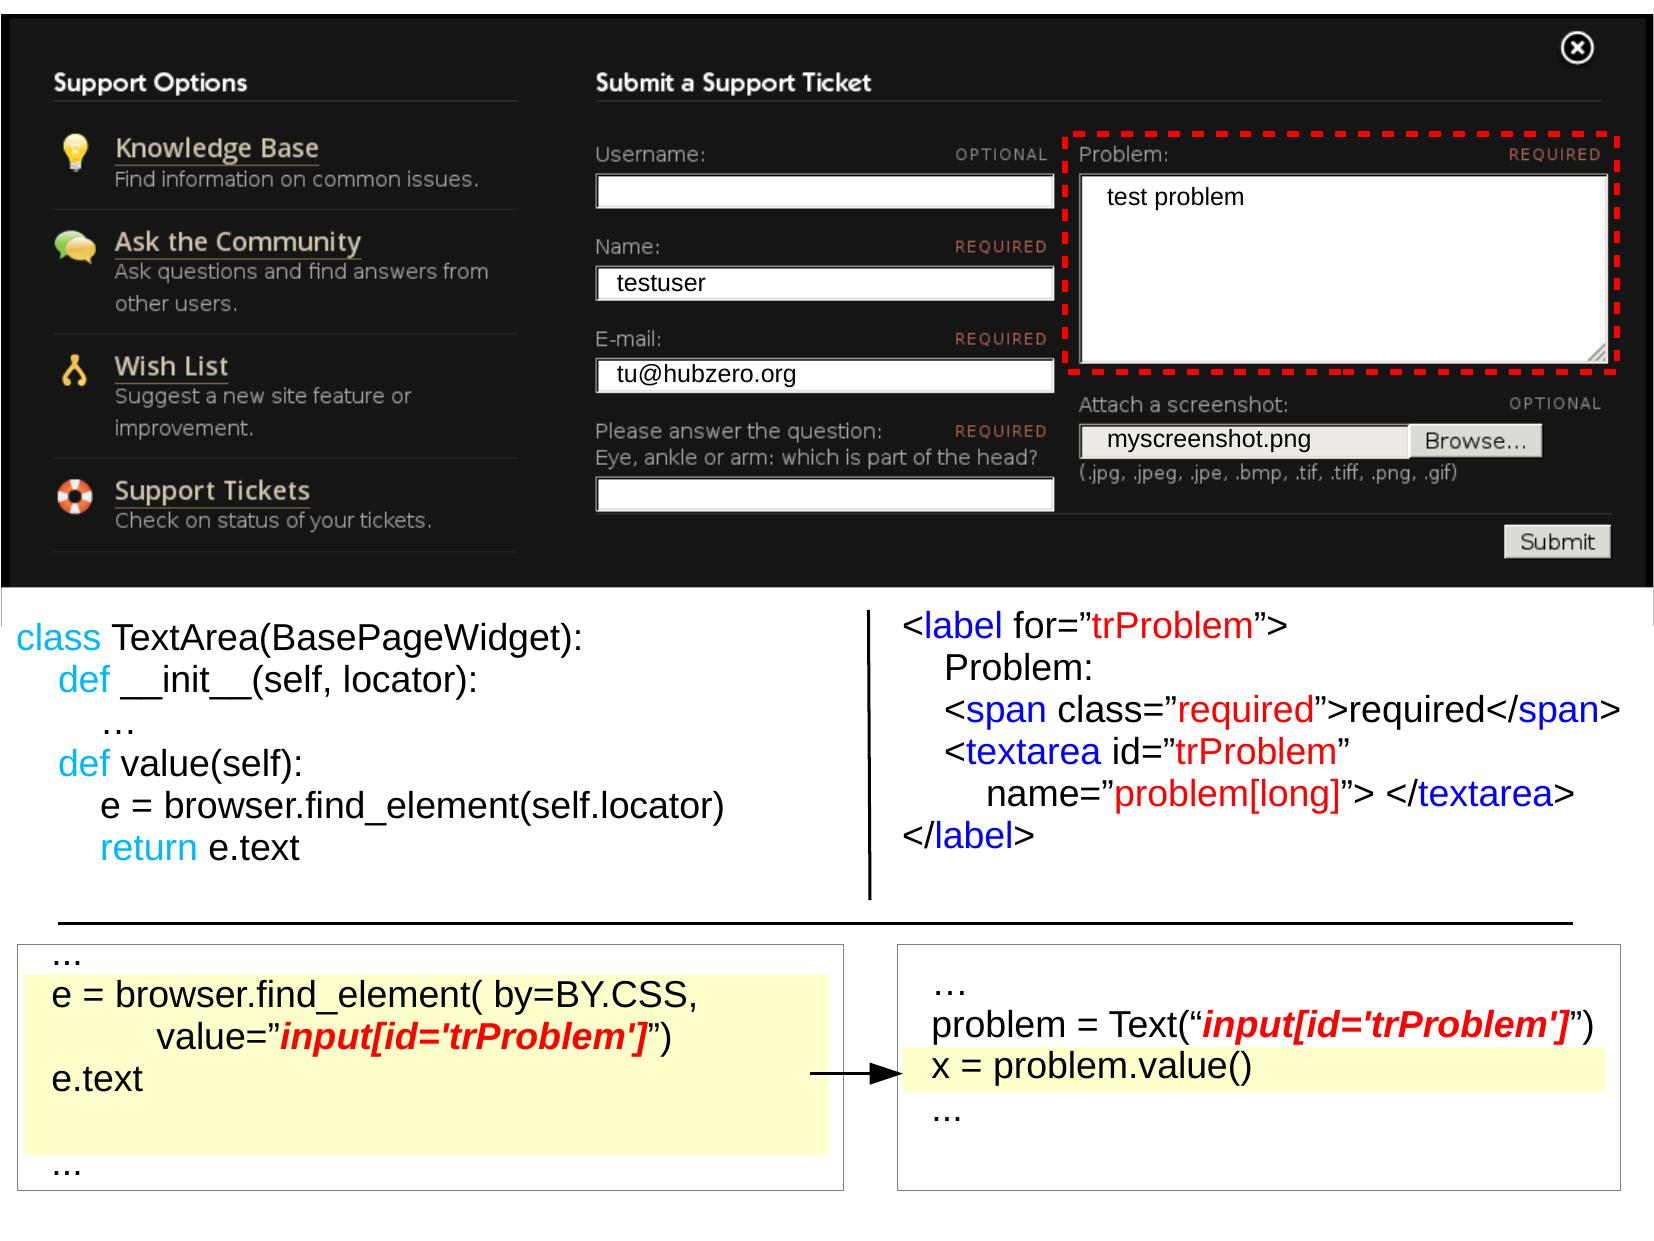

test problem
testuser
tu@hubzero.org
myscreenshot.png
<label for=”trProblem”>
 Problem:
 <span class=”required”>required</span>
 <textarea id=”trProblem”
 name=”problem[long]”> </textarea>
</label>
class TextArea(BasePageWidget):
 def __init__(self, locator):
 …
 def value(self):
 e = browser.find_element(self.locator)
 return e.text
...
e = browser.find_element( by=BY.CSS,
 value=”input[id='trProblem']”)
e.text
...
…
problem = Text(“input[id='trProblem']”)
x = problem.value()
...